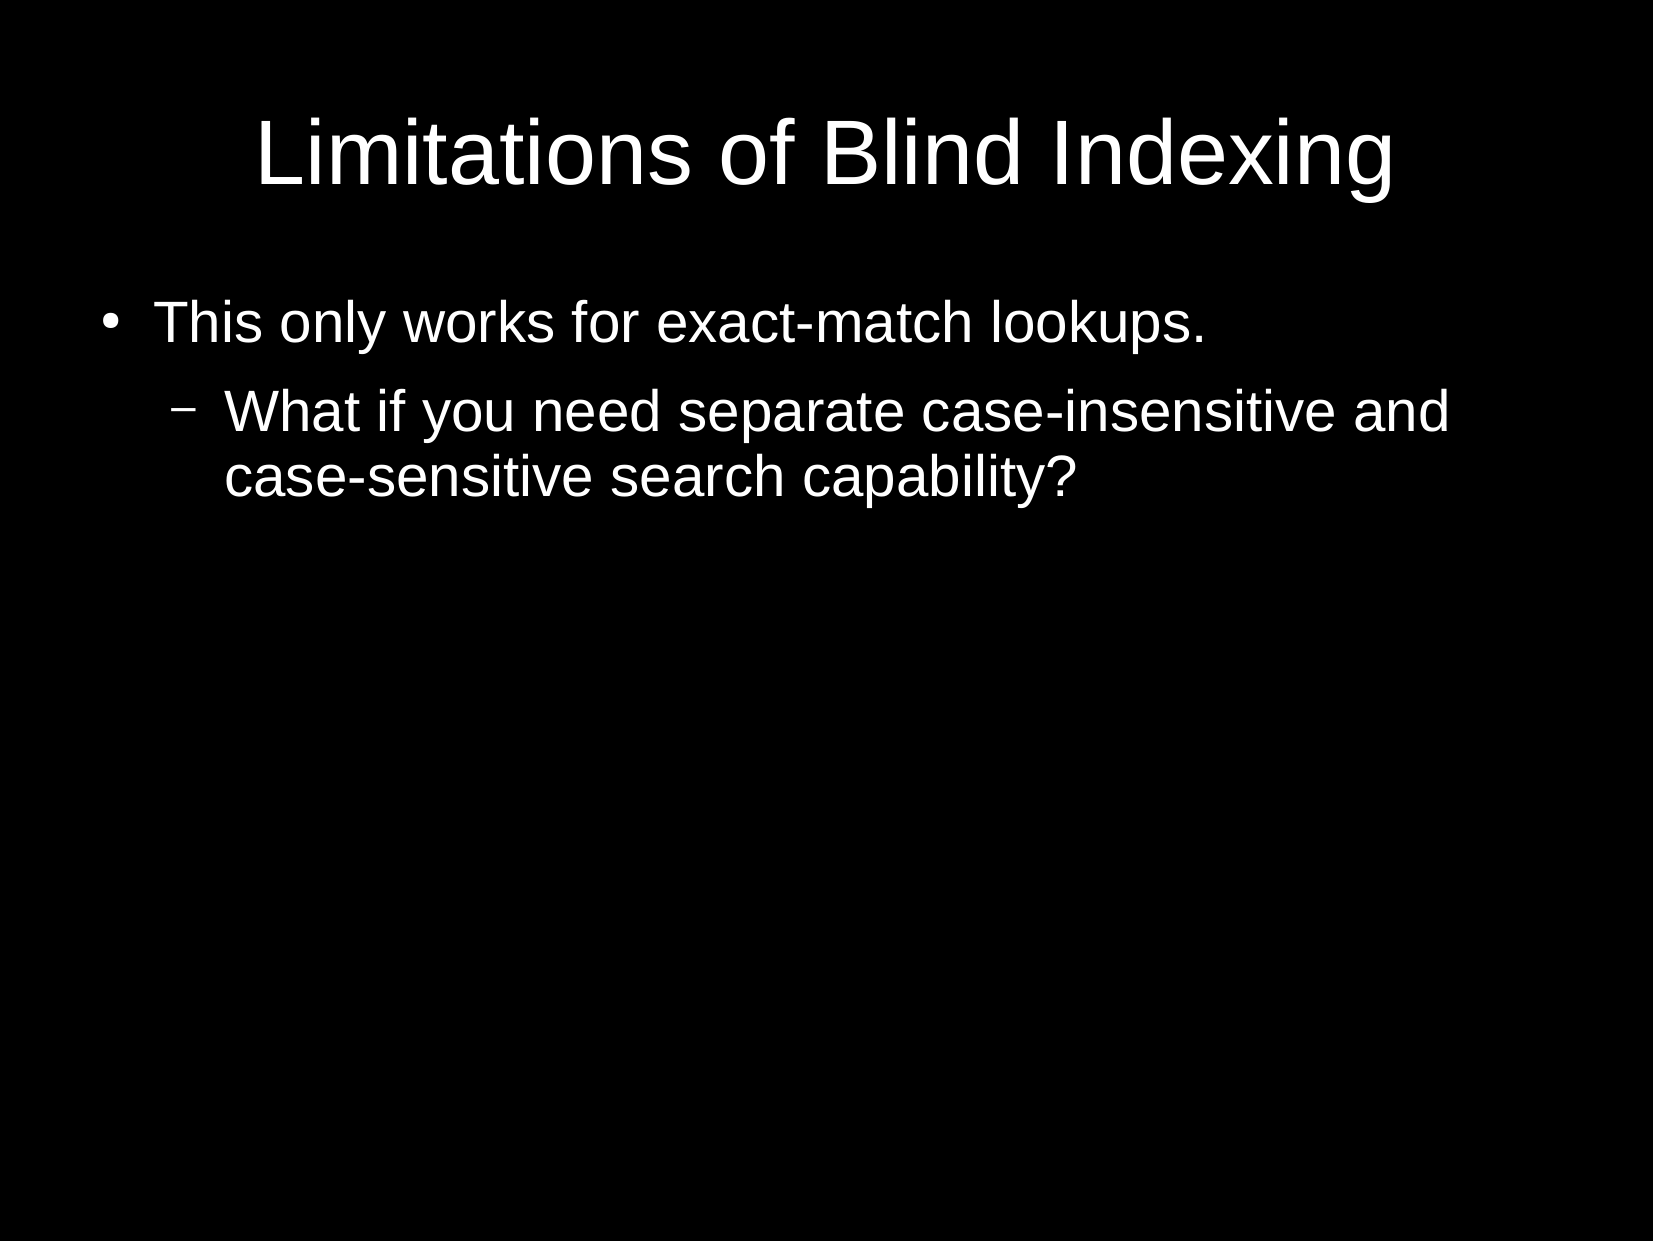

# Limitations of Blind Indexing
This only works for exact-match lookups.
What if you need separate case-insensitive and case-sensitive search capability?